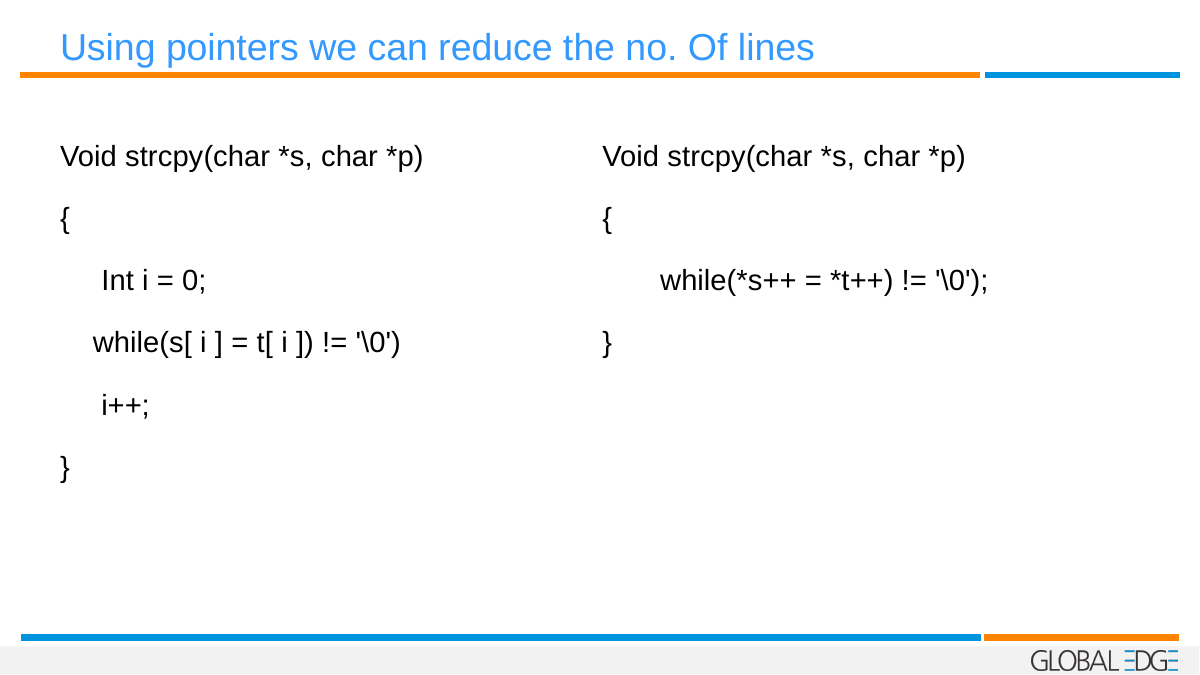

# Using pointers we can reduce the no. Of lines
Void strcpy(char *s, char *p)
{
 Int i = 0;
 while(s[ i ] = t[ i ]) != '\0')
 i++;
}
Void strcpy(char *s, char *p)
{
 while(*s++ = *t++) != '\0');
}